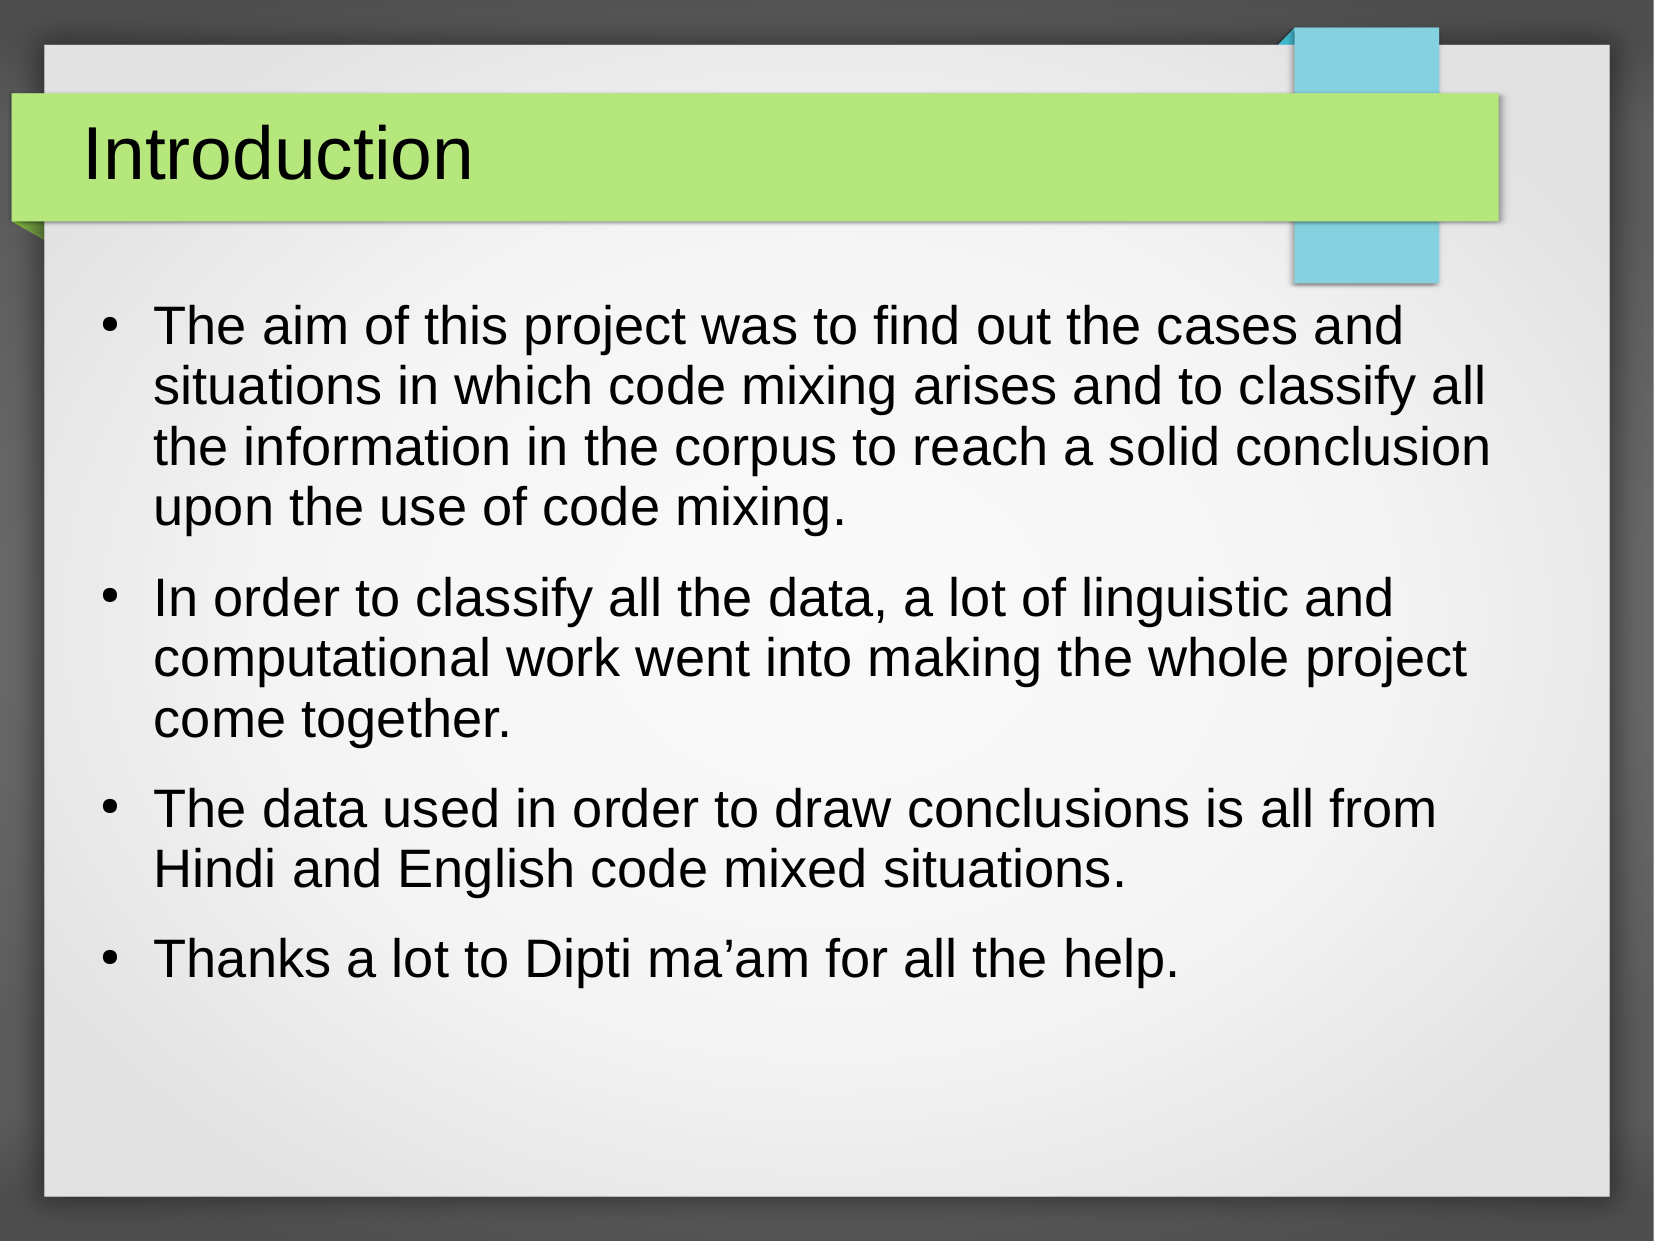

# Introduction
The aim of this project was to find out the cases and situations in which code mixing arises and to classify all the information in the corpus to reach a solid conclusion upon the use of code mixing.
In order to classify all the data, a lot of linguistic and computational work went into making the whole project come together.
The data used in order to draw conclusions is all from Hindi and English code mixed situations.
Thanks a lot to Dipti ma’am for all the help.